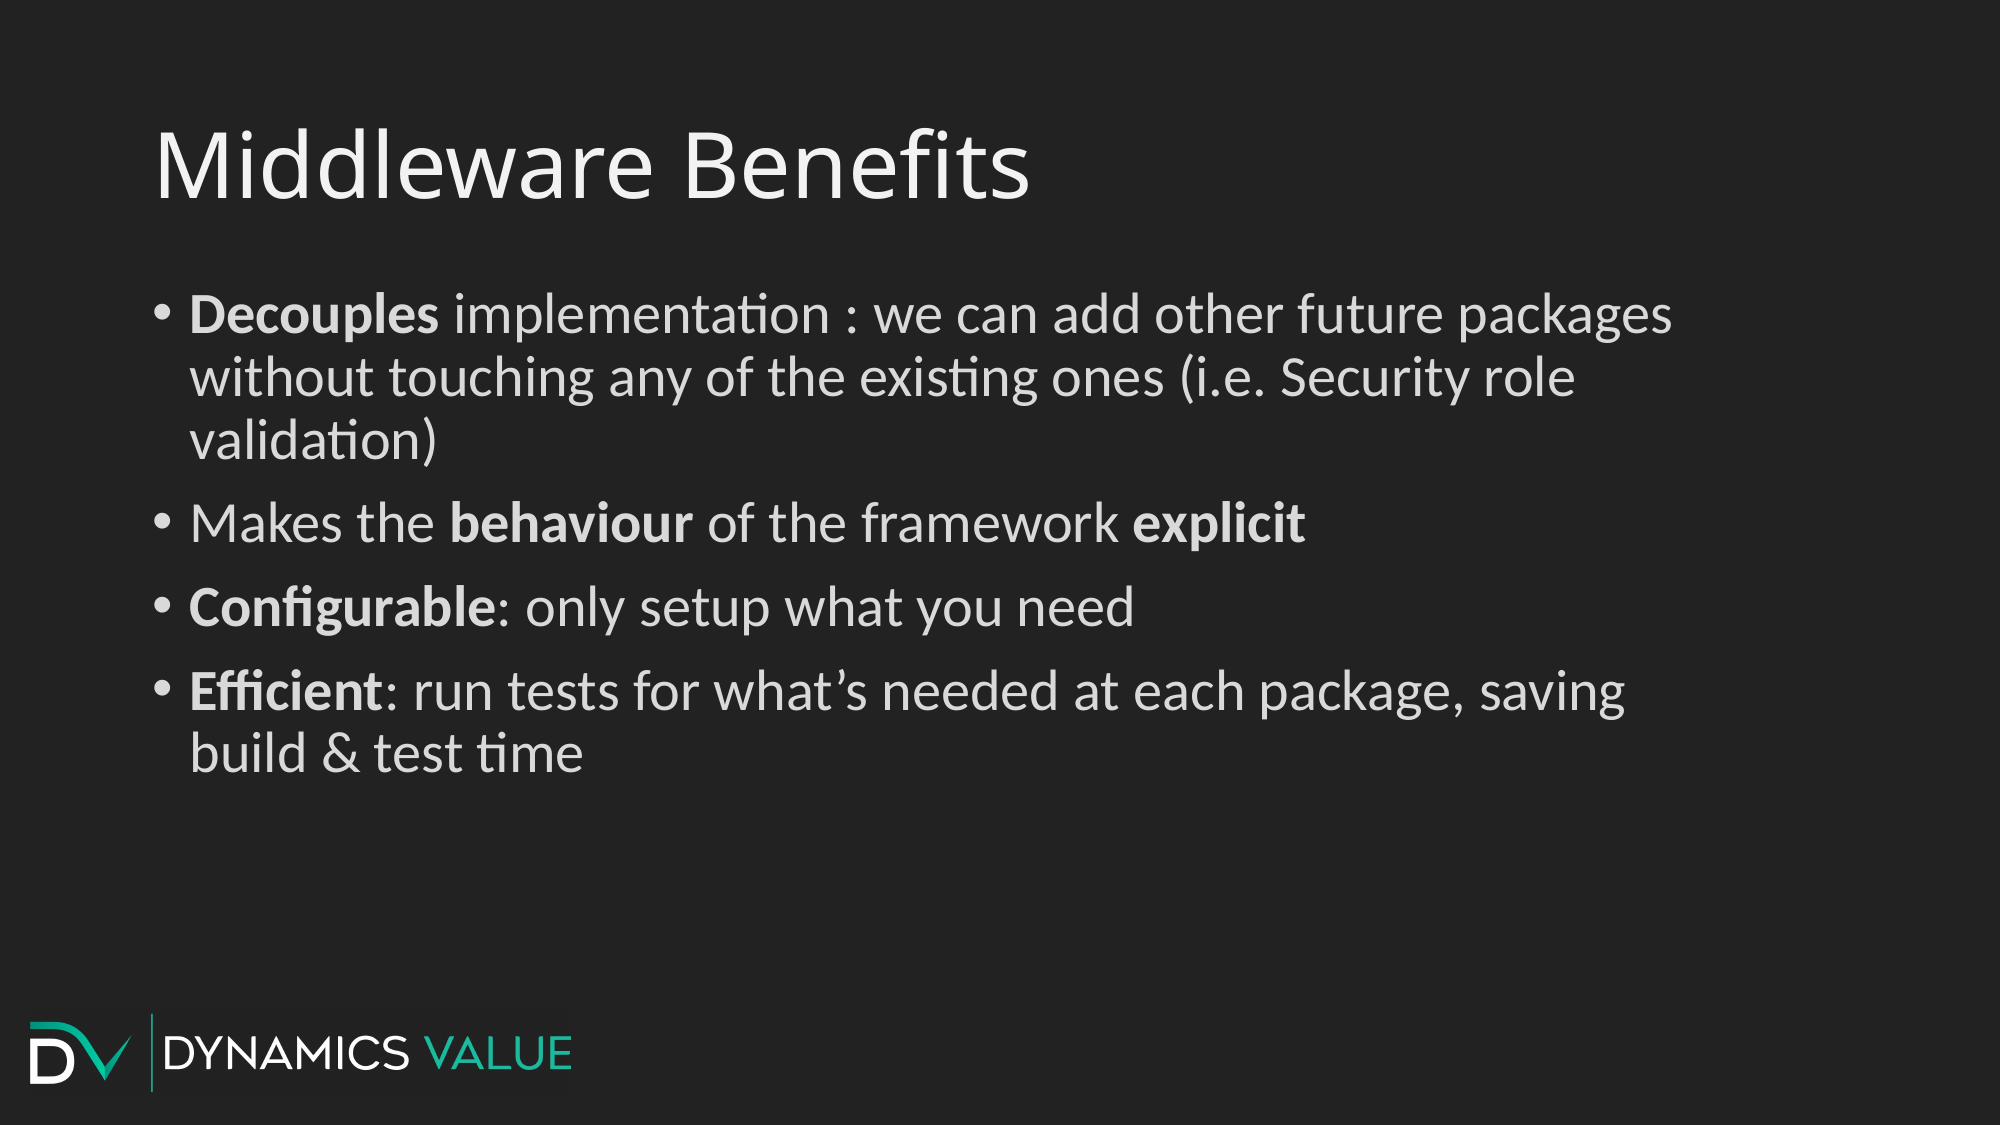

Middleware Benefits
Decouples implementation : we can add other future packages without touching any of the existing ones (i.e. Security role validation)
Makes the behaviour of the framework explicit
Configurable: only setup what you need
Efficient: run tests for what’s needed at each package, saving build & test time